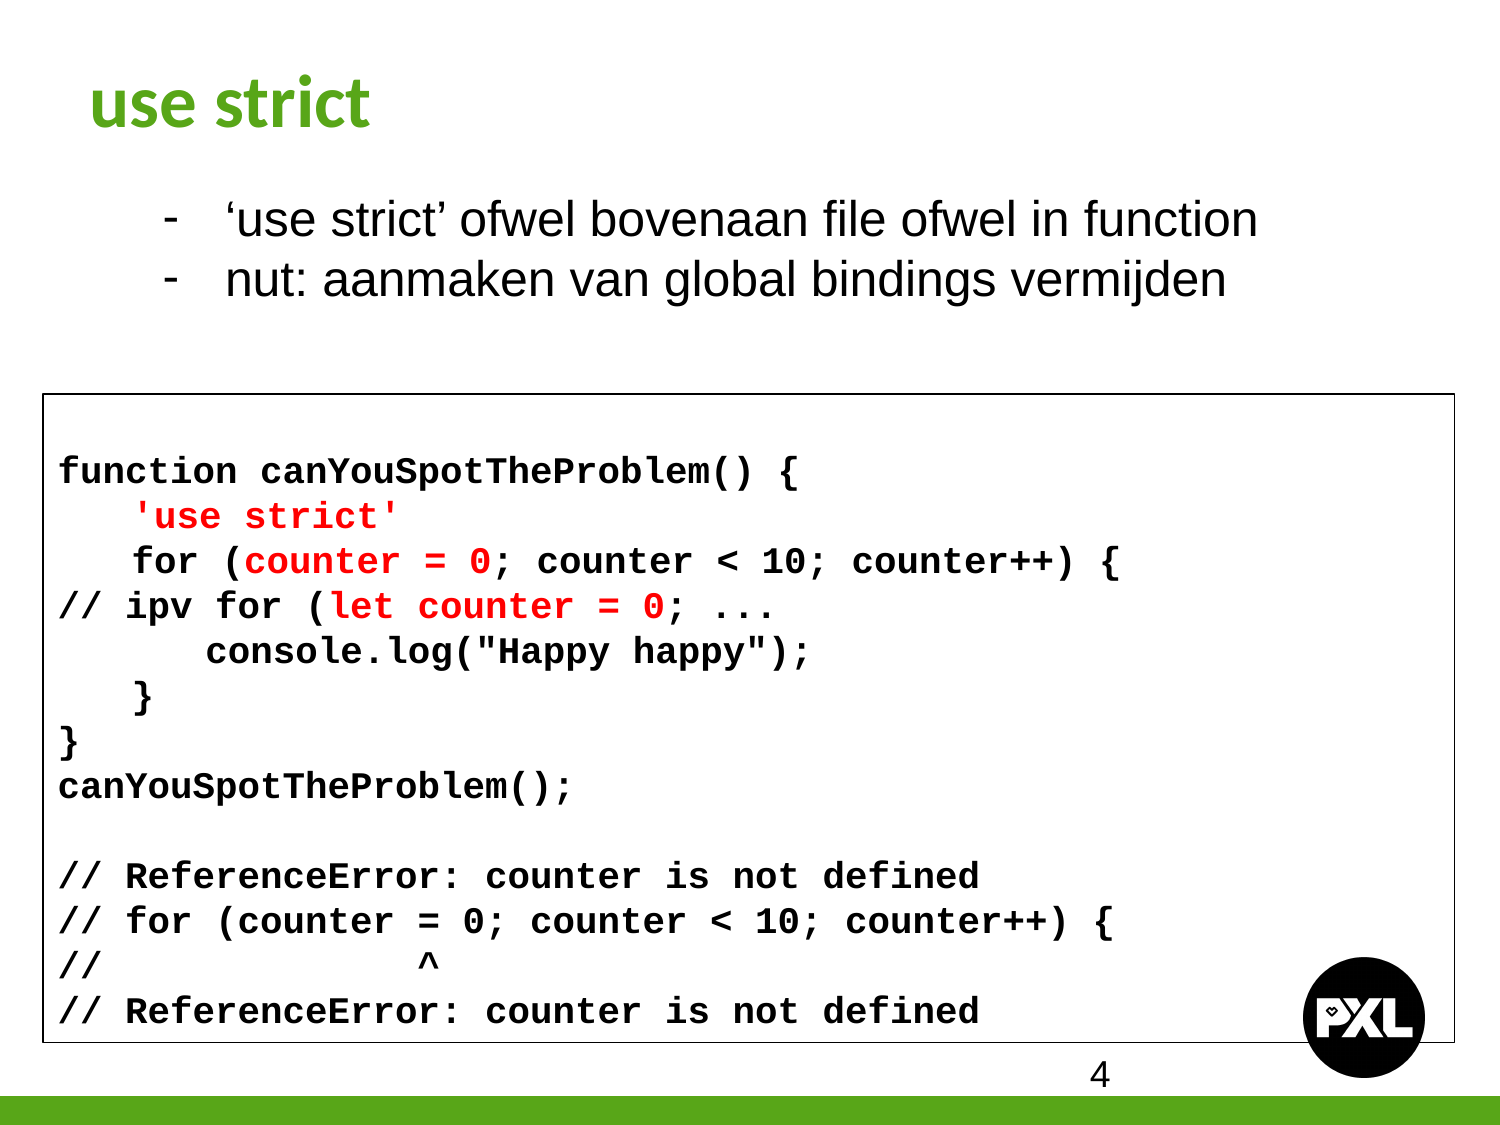

‘use strict’ ofwel bovenaan file ofwel in function
nut: aanmaken van global bindings vermijden
use strict
function canYouSpotTheProblem() {
	'use strict'
	for (counter = 0; counter < 10; counter++) {
// ipv for (let counter = 0; ...
		console.log("Happy happy");
	}
}
canYouSpotTheProblem();
// ReferenceError: counter is not defined
// for (counter = 0; counter < 10; counter++) {
// ^
// ReferenceError: counter is not defined